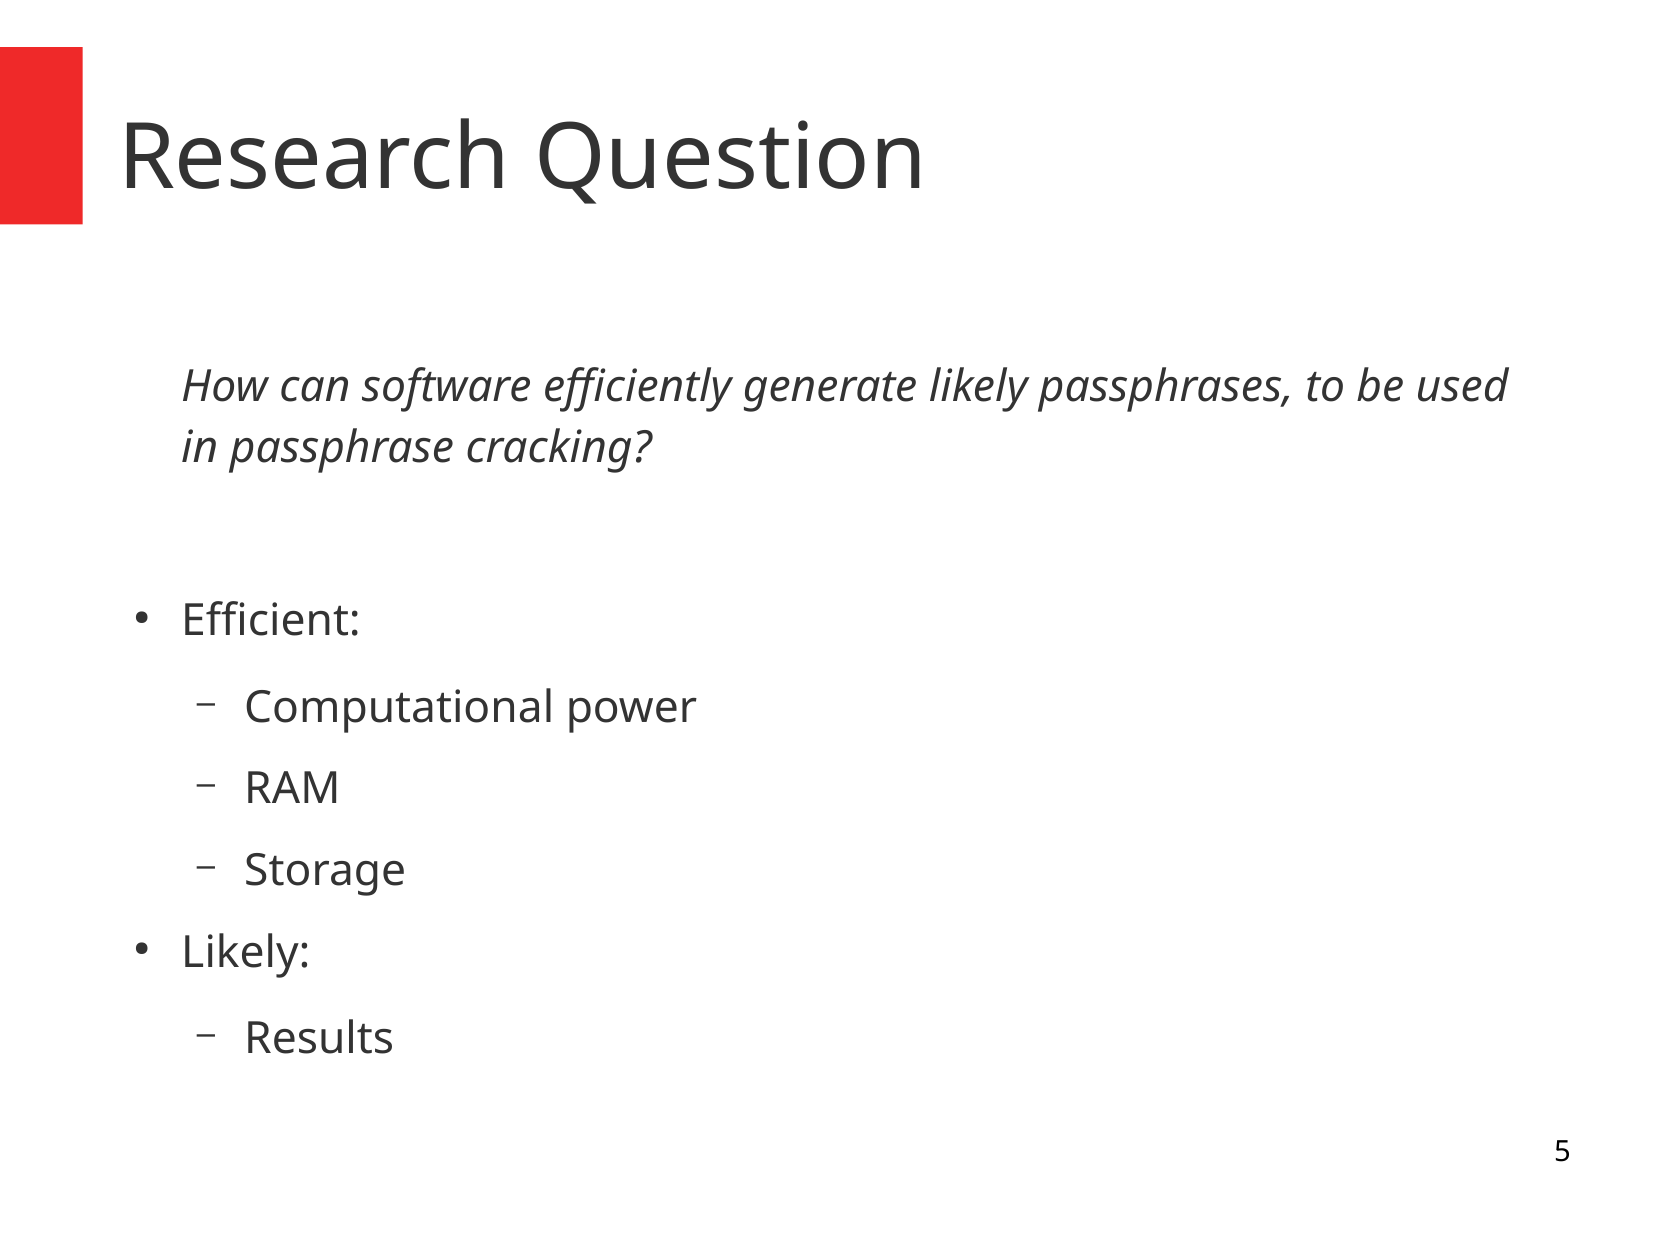

# Research Question
How can software efficiently generate likely passphrases, to be used in passphrase cracking?
Efficient:
Computational power
RAM
Storage
Likely:
Results
5